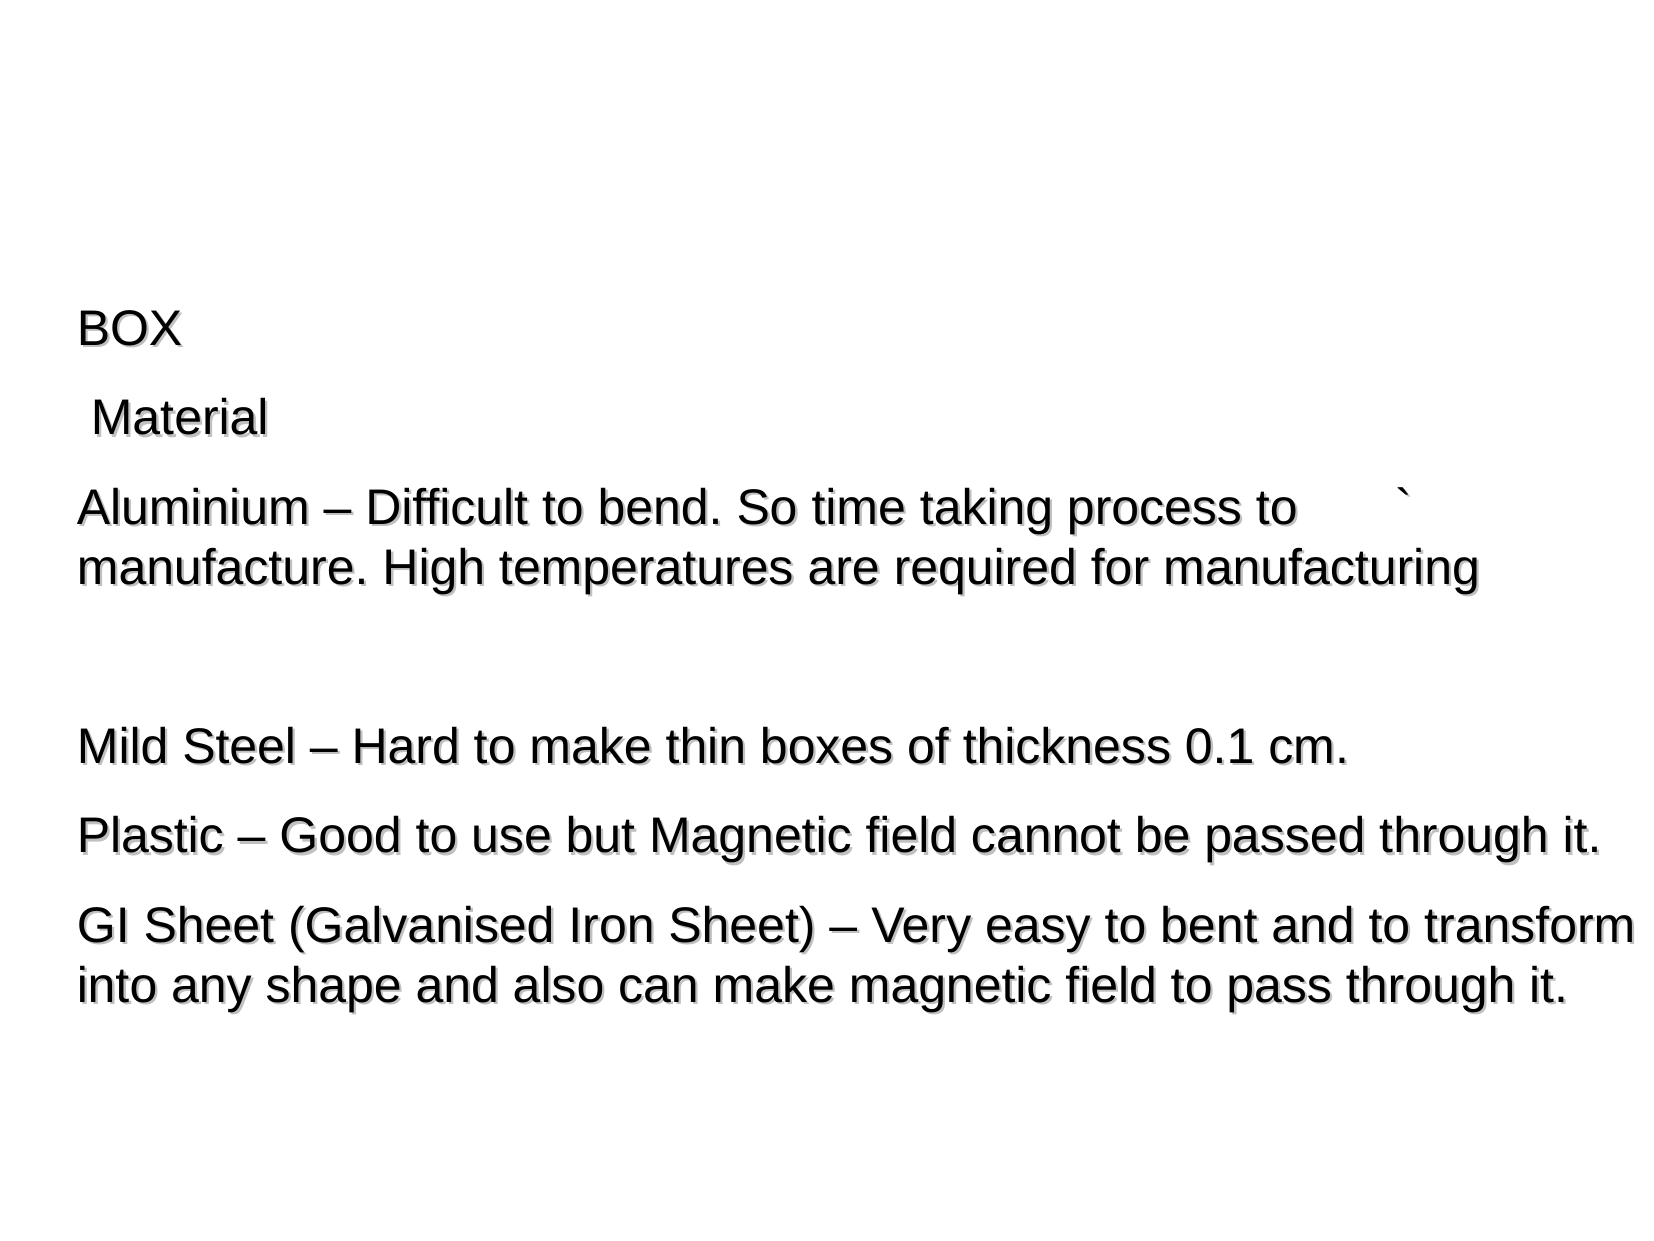

#
BOX
 Material
Aluminium – Difficult to bend. So time taking process to `		manufacture. High temperatures are required for manufacturing
Mild Steel – Hard to make thin boxes of thickness 0.1 cm.
Plastic – Good to use but Magnetic field cannot be passed through it.
GI Sheet (Galvanised Iron Sheet) – Very easy to bent and to transform into any shape and also can make magnetic field to pass through it.